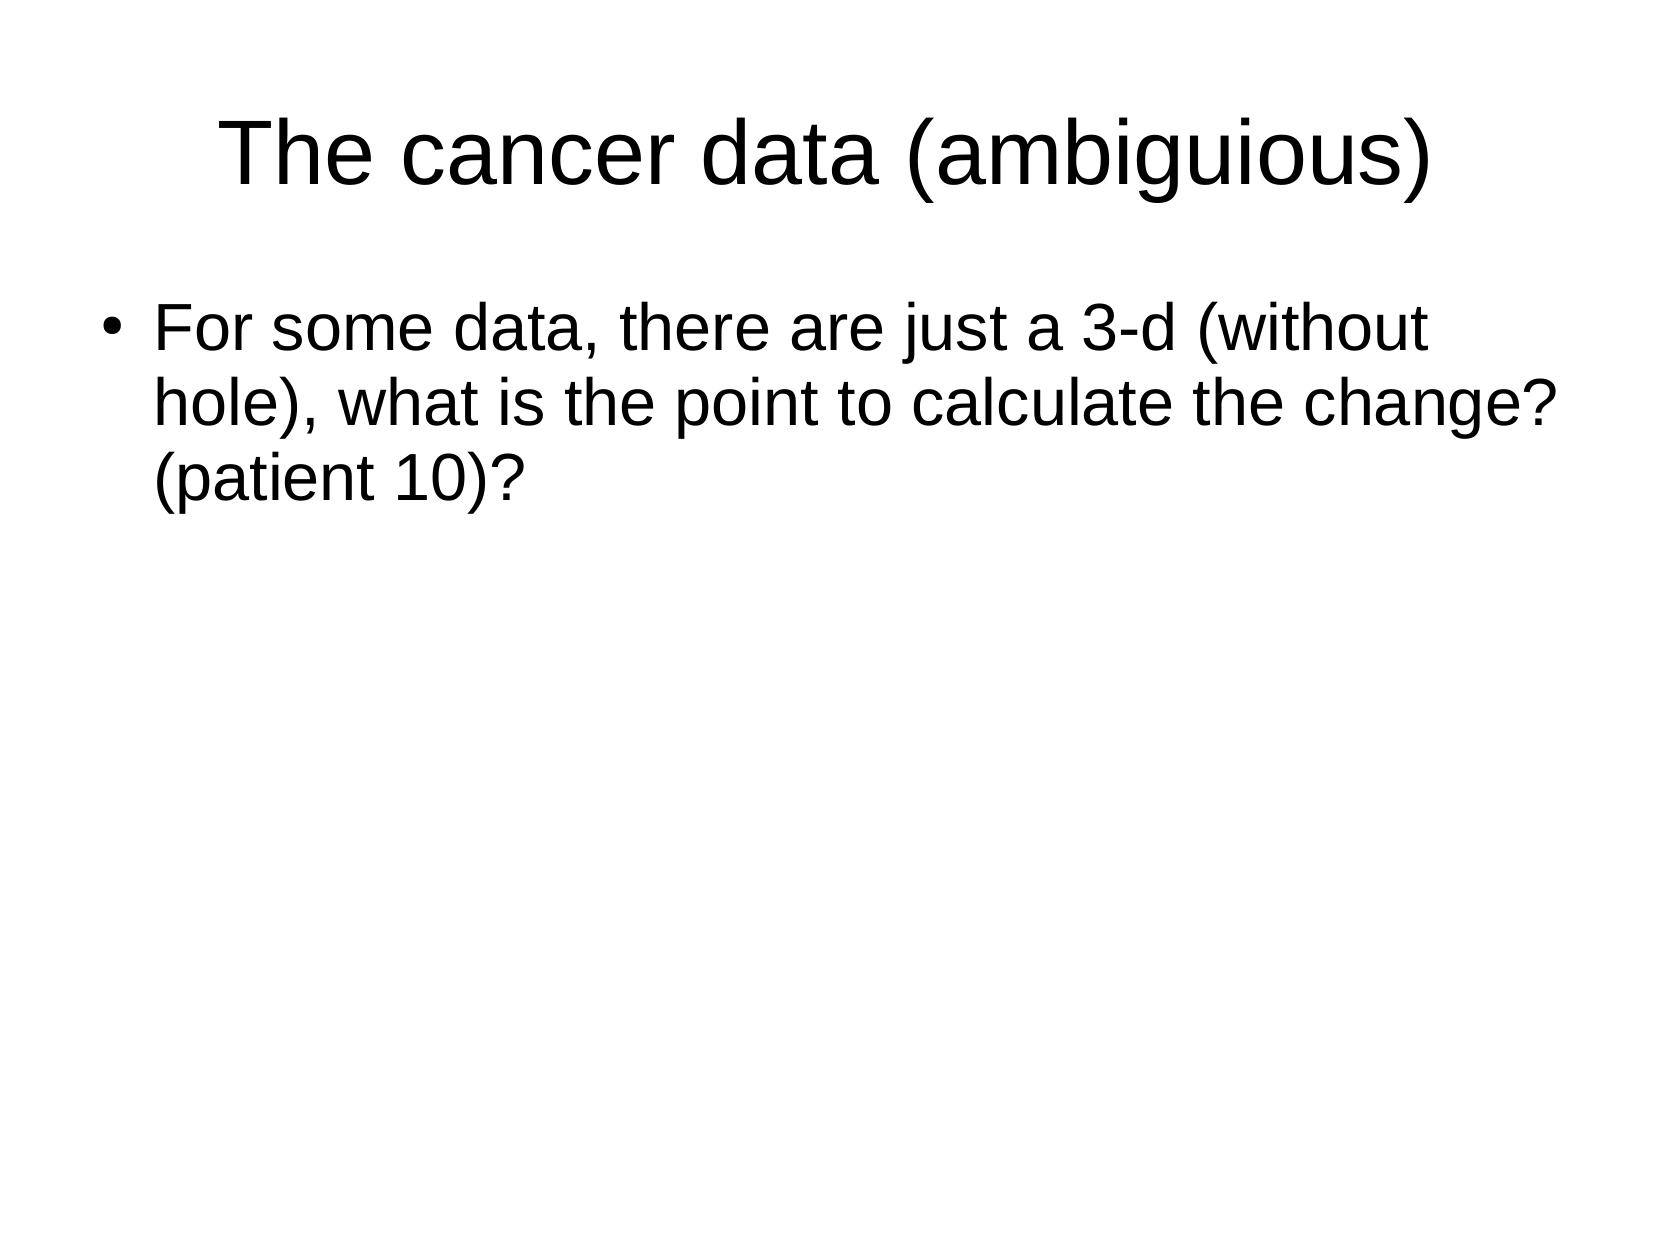

# The cancer data (ambiguious)
For some data, there are just a 3-d (without hole), what is the point to calculate the change? (patient 10)?